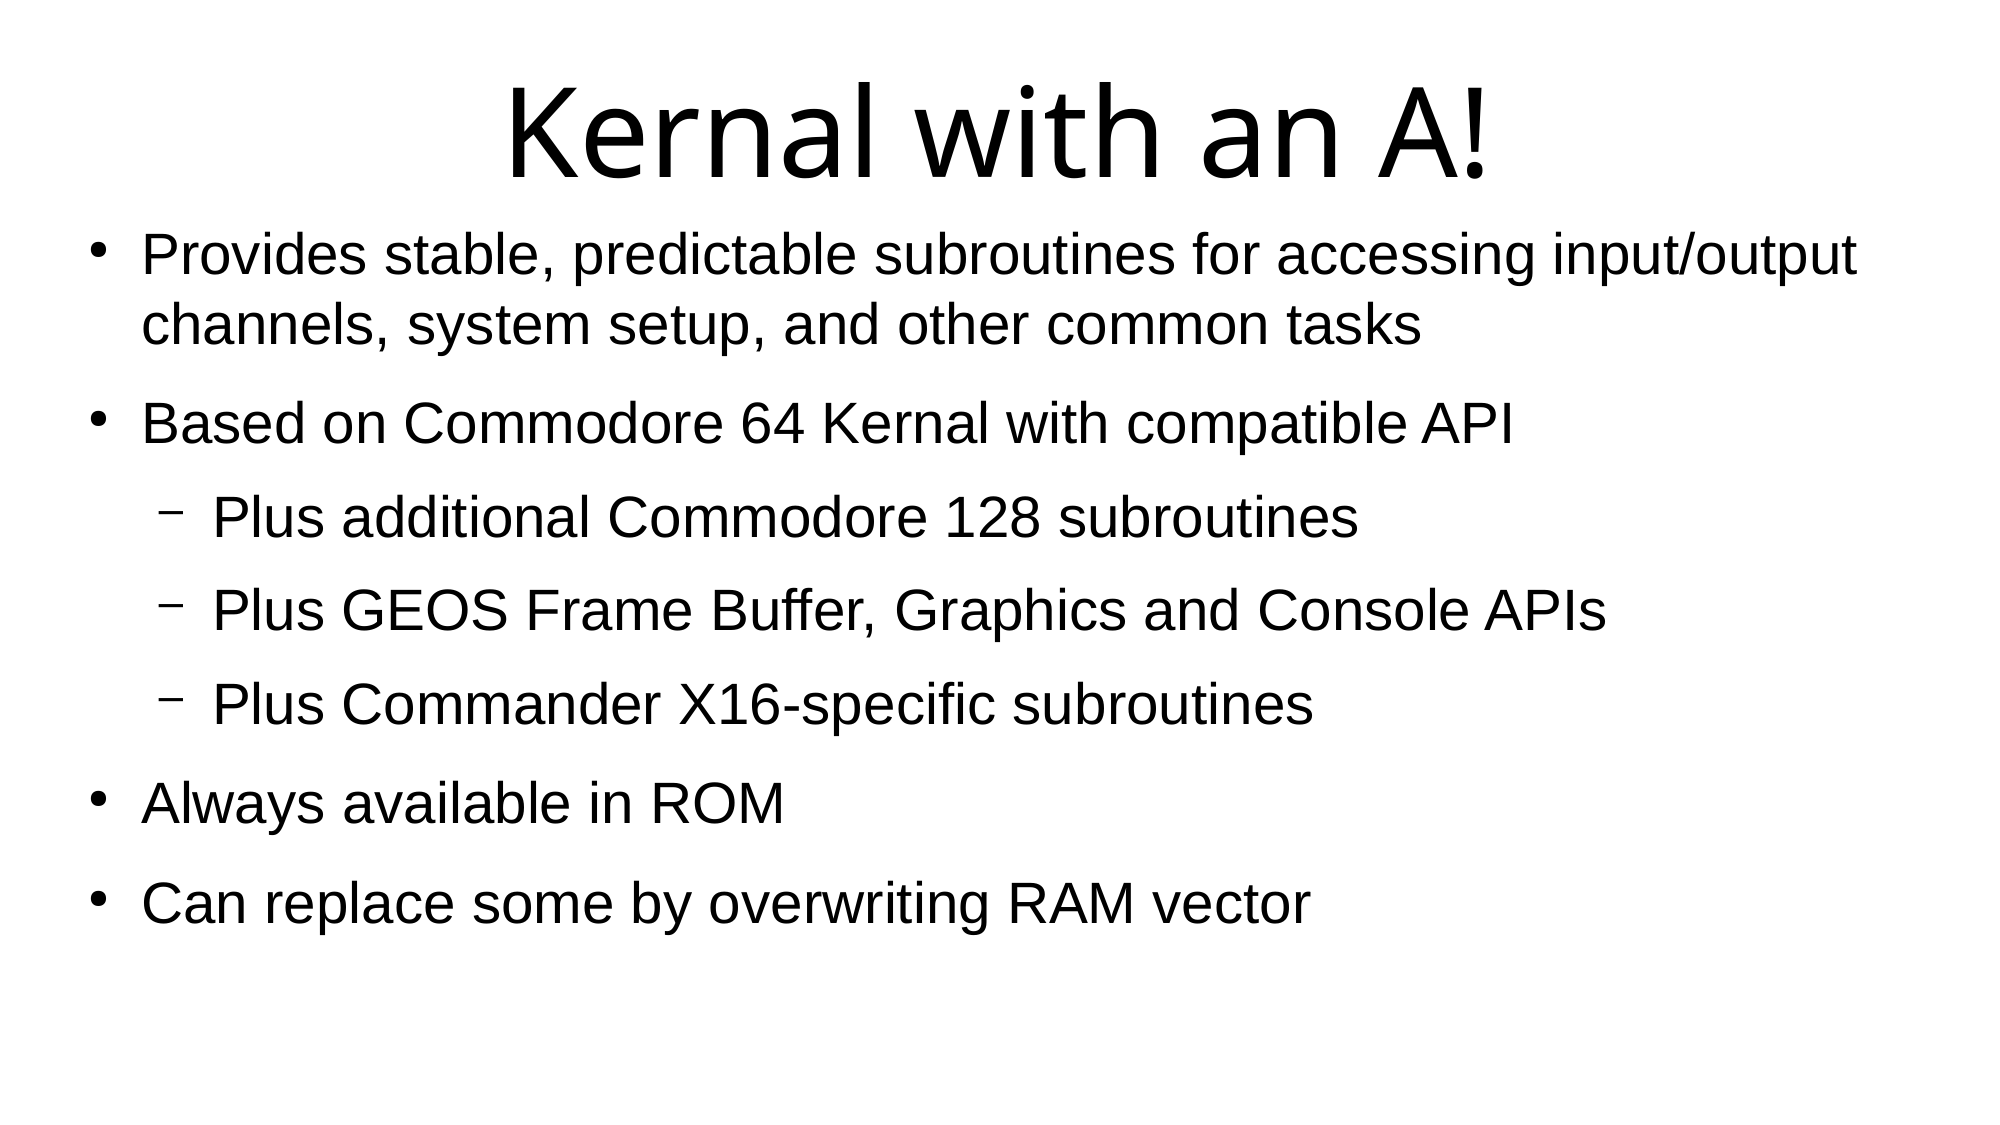

Kernal with an A!
# Provides stable, predictable subroutines for accessing input/output channels, system setup, and other common tasks
Based on Commodore 64 Kernal with compatible API
Plus additional Commodore 128 subroutines
Plus GEOS Frame Buffer, Graphics and Console APIs
Plus Commander X16-specific subroutines
Always available in ROM
Can replace some by overwriting RAM vector